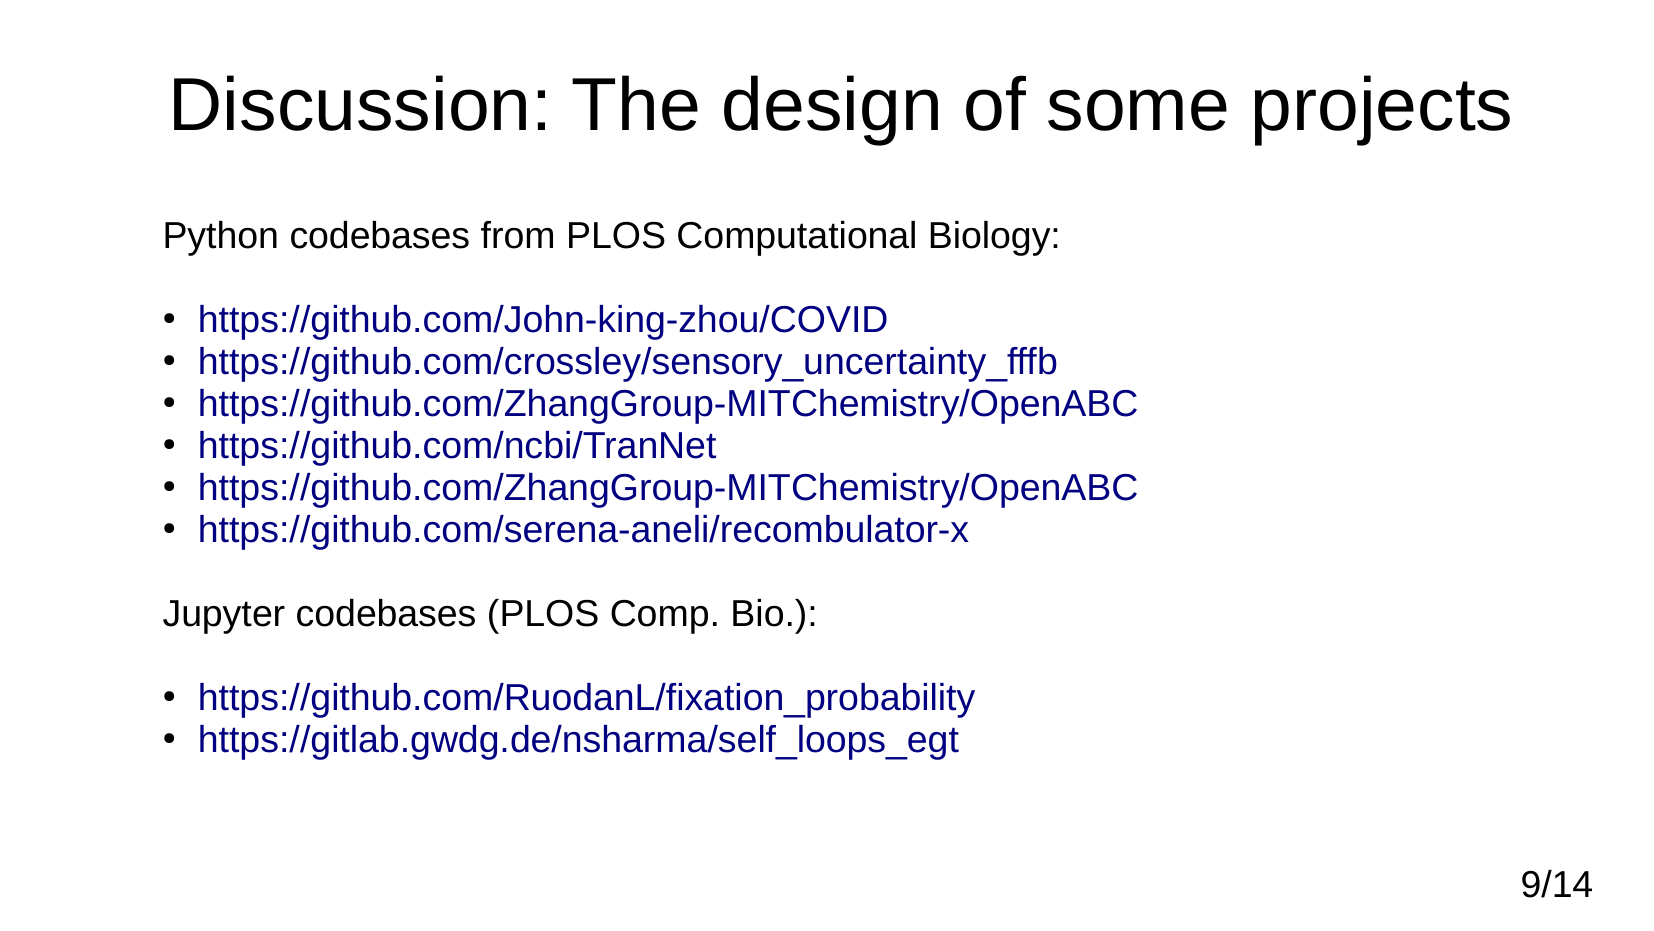

# Discussion: The design of some projects
Python codebases from PLOS Computational Biology:
https://github.com/John-king-zhou/COVID
https://github.com/crossley/sensory_uncertainty_fffb
https://github.com/ZhangGroup-MITChemistry/OpenABC
https://github.com/ncbi/TranNet
https://github.com/ZhangGroup-MITChemistry/OpenABC
https://github.com/serena-aneli/recombulator-x
Jupyter codebases (PLOS Comp. Bio.):
https://github.com/RuodanL/fixation_probability
https://gitlab.gwdg.de/nsharma/self_loops_egt